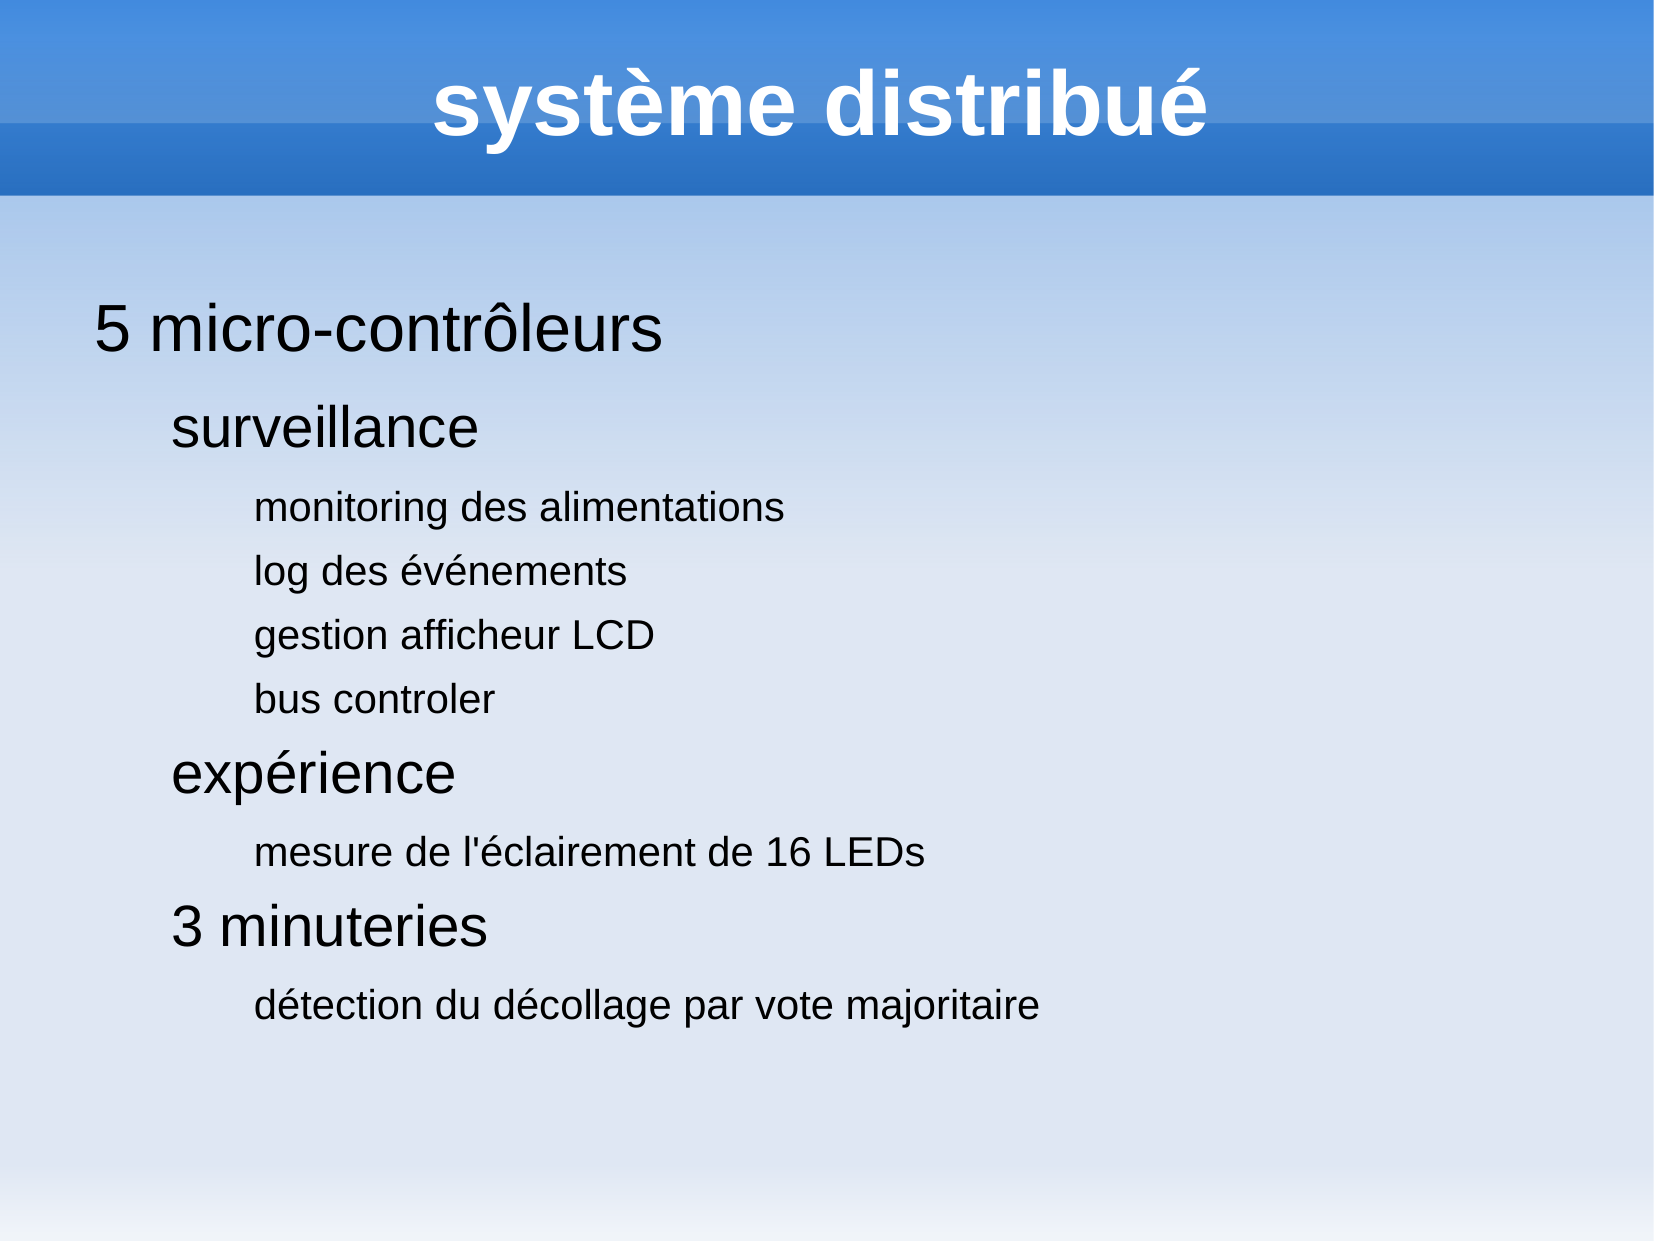

# système distribué
5 micro-contrôleurs
surveillance
monitoring des alimentations
log des événements
gestion afficheur LCD
bus controler
expérience
mesure de l'éclairement de 16 LEDs
3 minuteries
détection du décollage par vote majoritaire